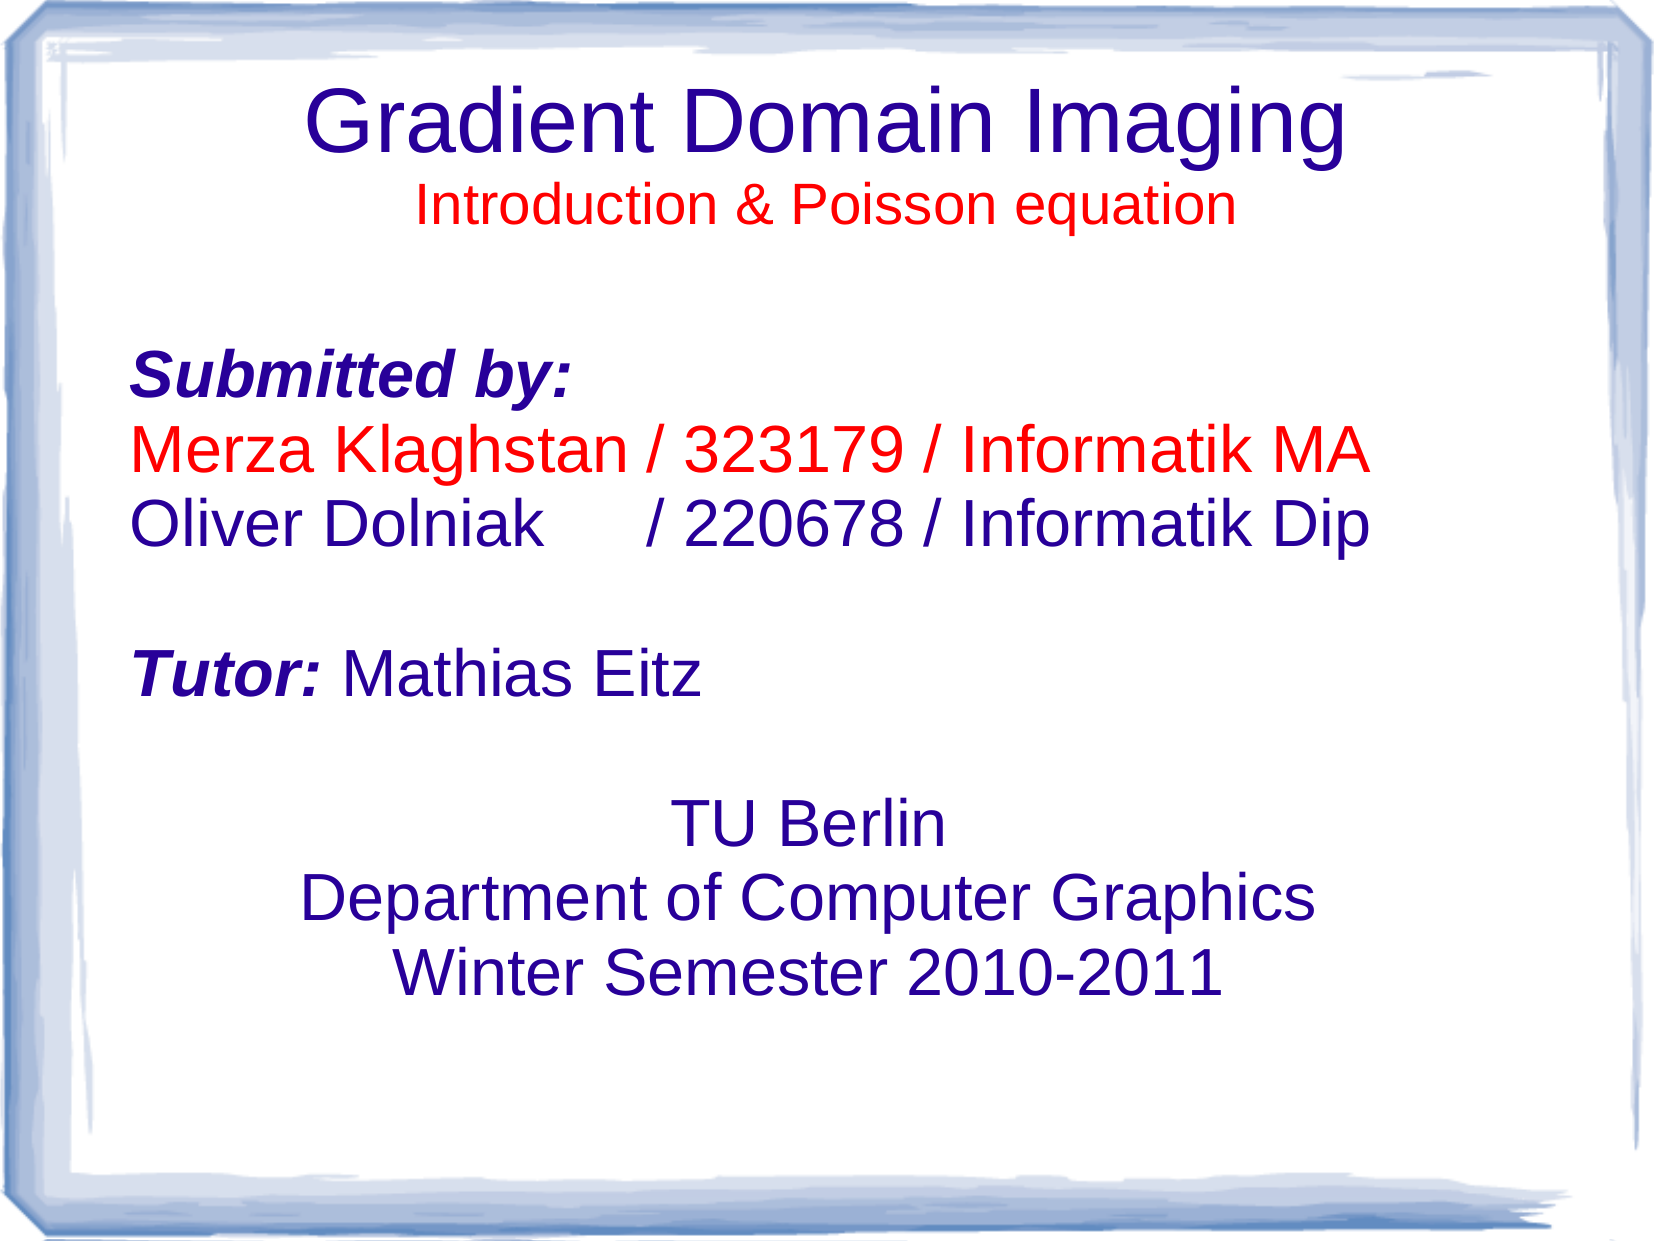

# Gradient Domain Imaging Introduction & Poisson equation
Submitted by:
Merza Klaghstan	/ 323179 / Informatik MA
Oliver Dolniak		/ 220678 / Informatik Dip
Tutor: Mathias Eitz
TU Berlin
Department of Computer Graphics
Winter Semester 2010-2011